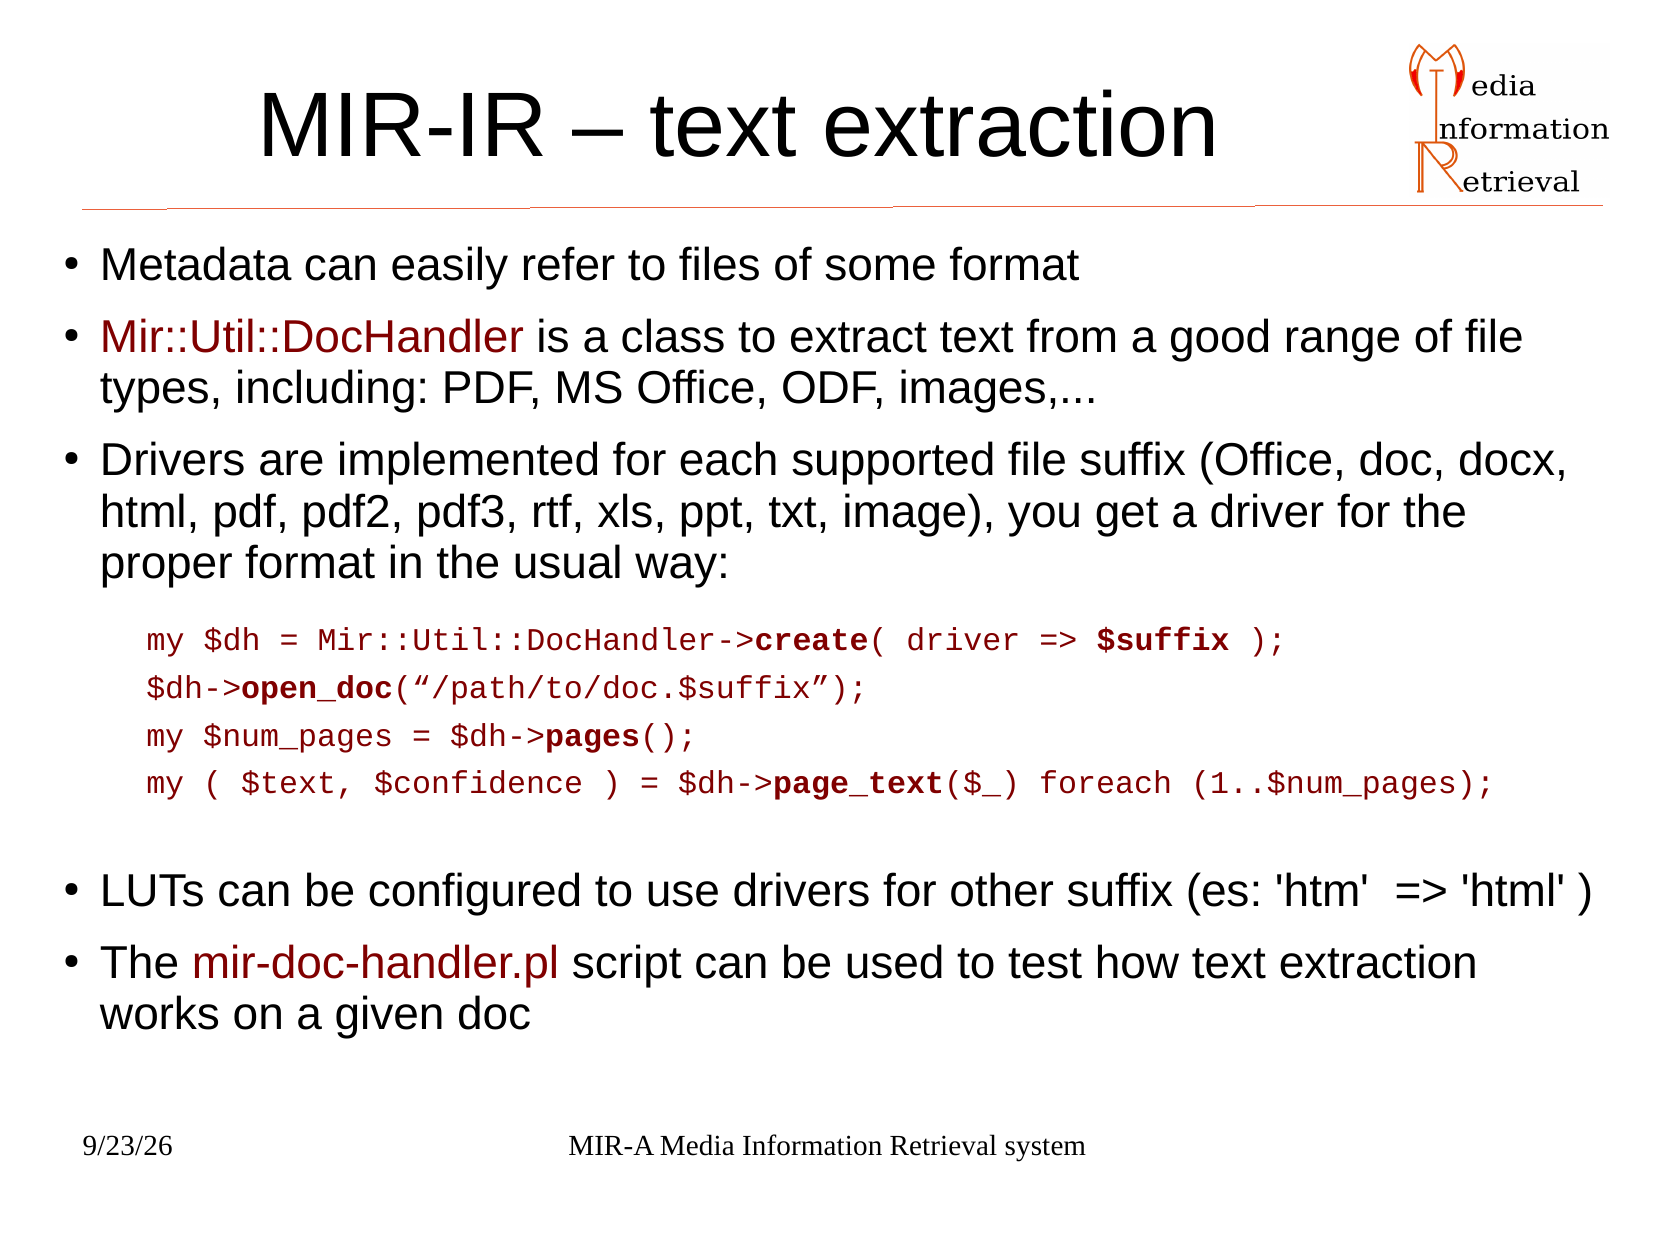

# MIR-IR – text extraction
Metadata can easily refer to files of some format
Mir::Util::DocHandler is a class to extract text from a good range of file types, including: PDF, MS Office, ODF, images,...
Drivers are implemented for each supported file suffix (Office, doc, docx, html, pdf, pdf2, pdf3, rtf, xls, ppt, txt, image), you get a driver for the proper format in the usual way:
 my $dh = Mir::Util::DocHandler->create( driver => $suffix );
 $dh->open_doc(“/path/to/doc.$suffix”);
 my $num_pages = $dh->pages();
 my ( $text, $confidence ) = $dh->page_text($_) foreach (1..$num_pages);
LUTs can be configured to use drivers for other suffix (es: 'htm' => 'html' )
The mir-doc-handler.pl script can be used to test how text extraction works on a given doc